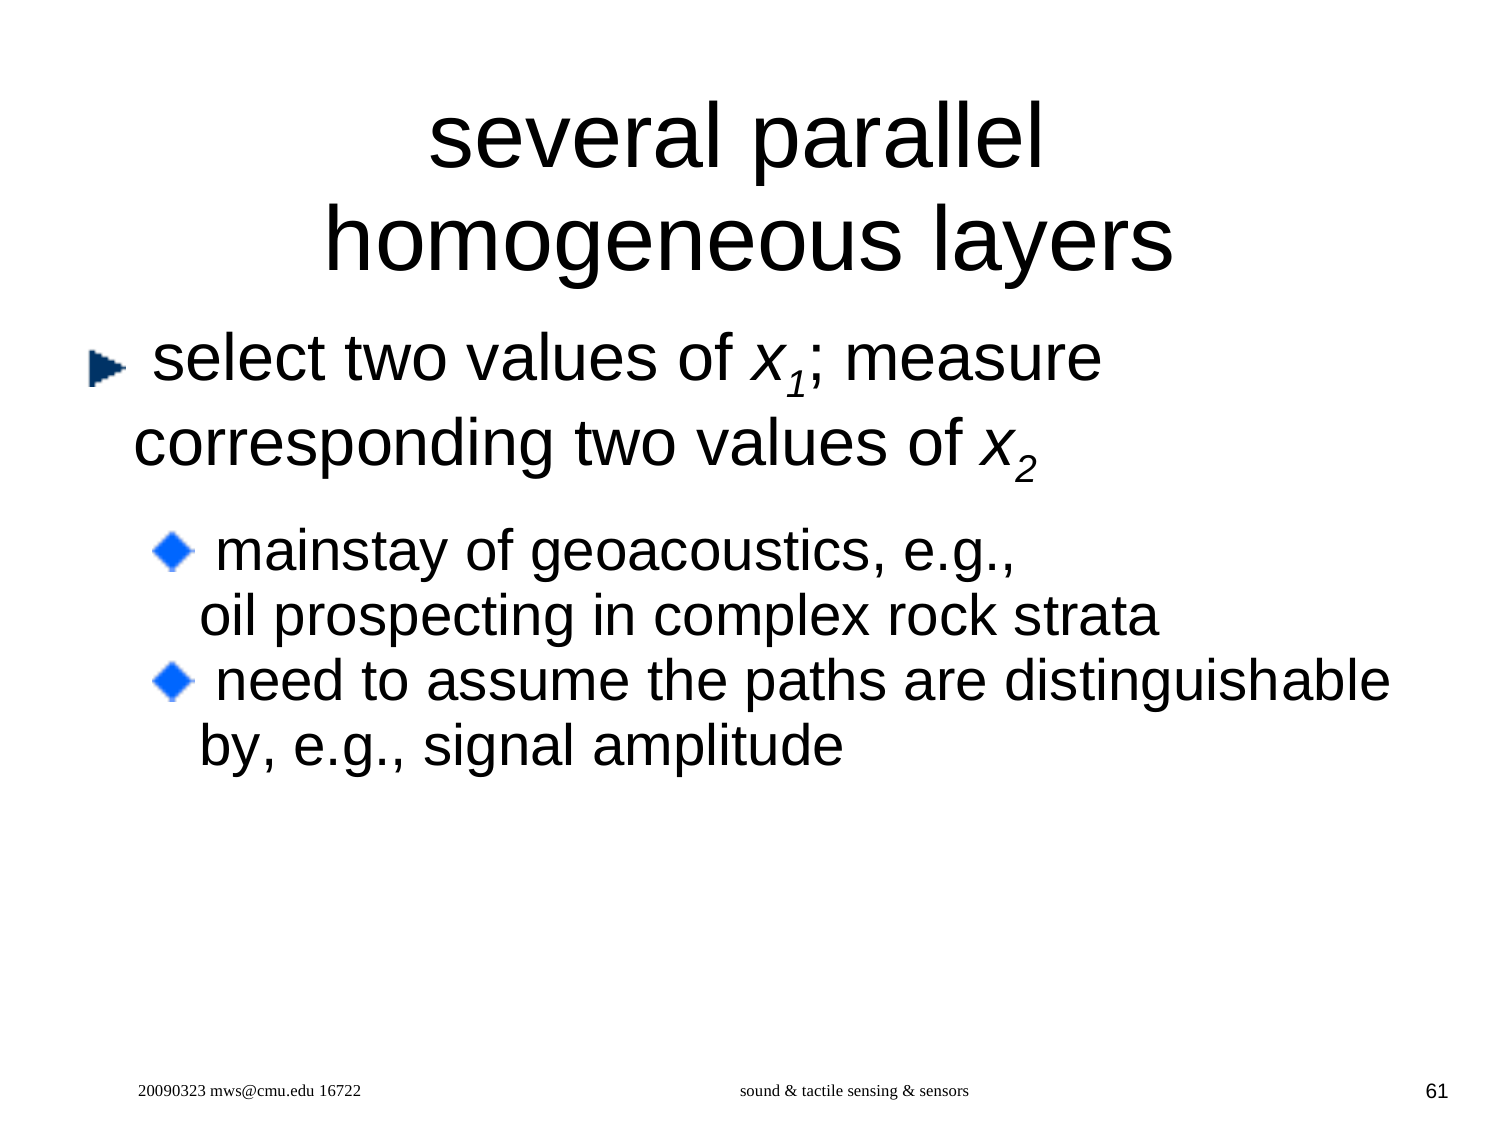

# several parallel homogeneous layers
 select two values of x1; measure corresponding two values of x2
 mainstay of geoacoustics, e.g.,
oil prospecting in complex rock strata
 need to assume the paths are distinguishable by, e.g., signal amplitude
61
20090323 mws@cmu.edu 16722
sound & tactile sensing & sensors